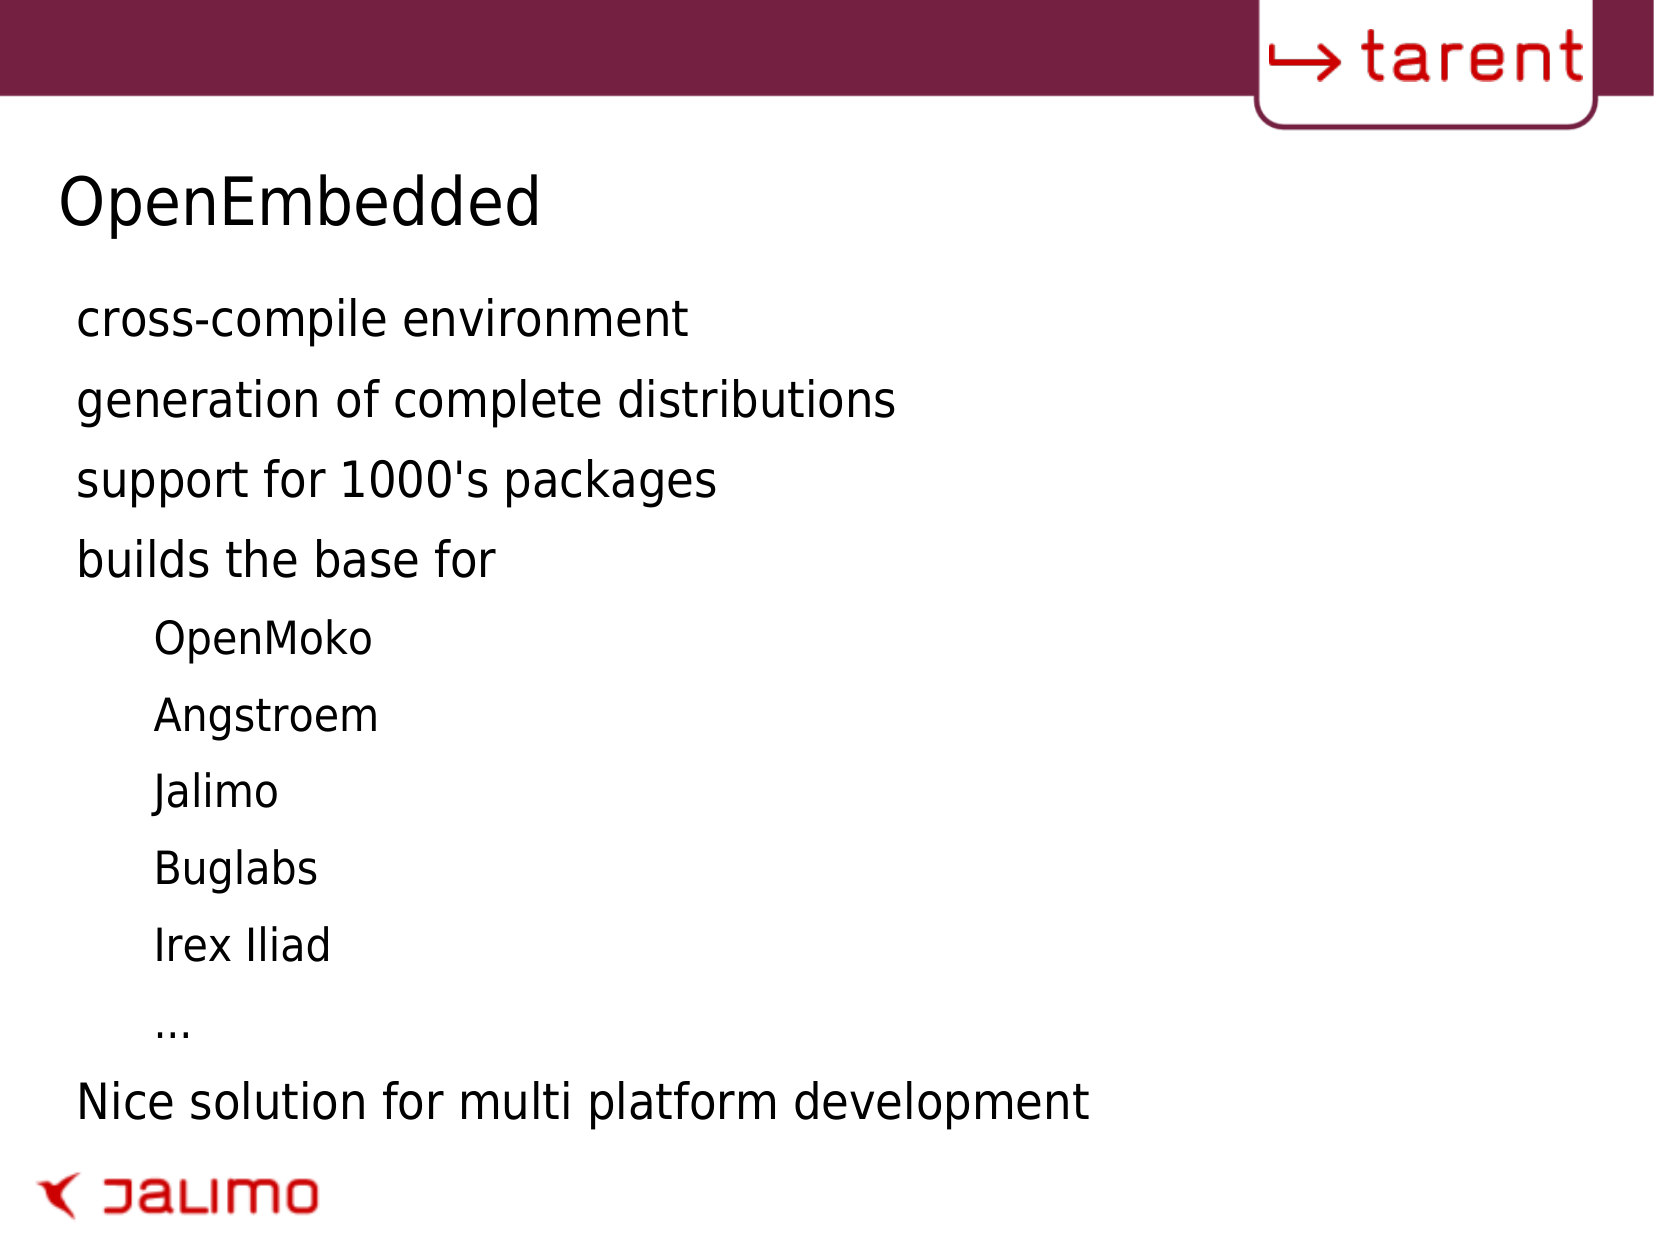

# OpenEmbedded
cross-compile environment
generation of complete distributions
support for 1000's packages
builds the base for
OpenMoko
Angstroem
Jalimo
Buglabs
Irex Iliad
...
Nice solution for multi platform development